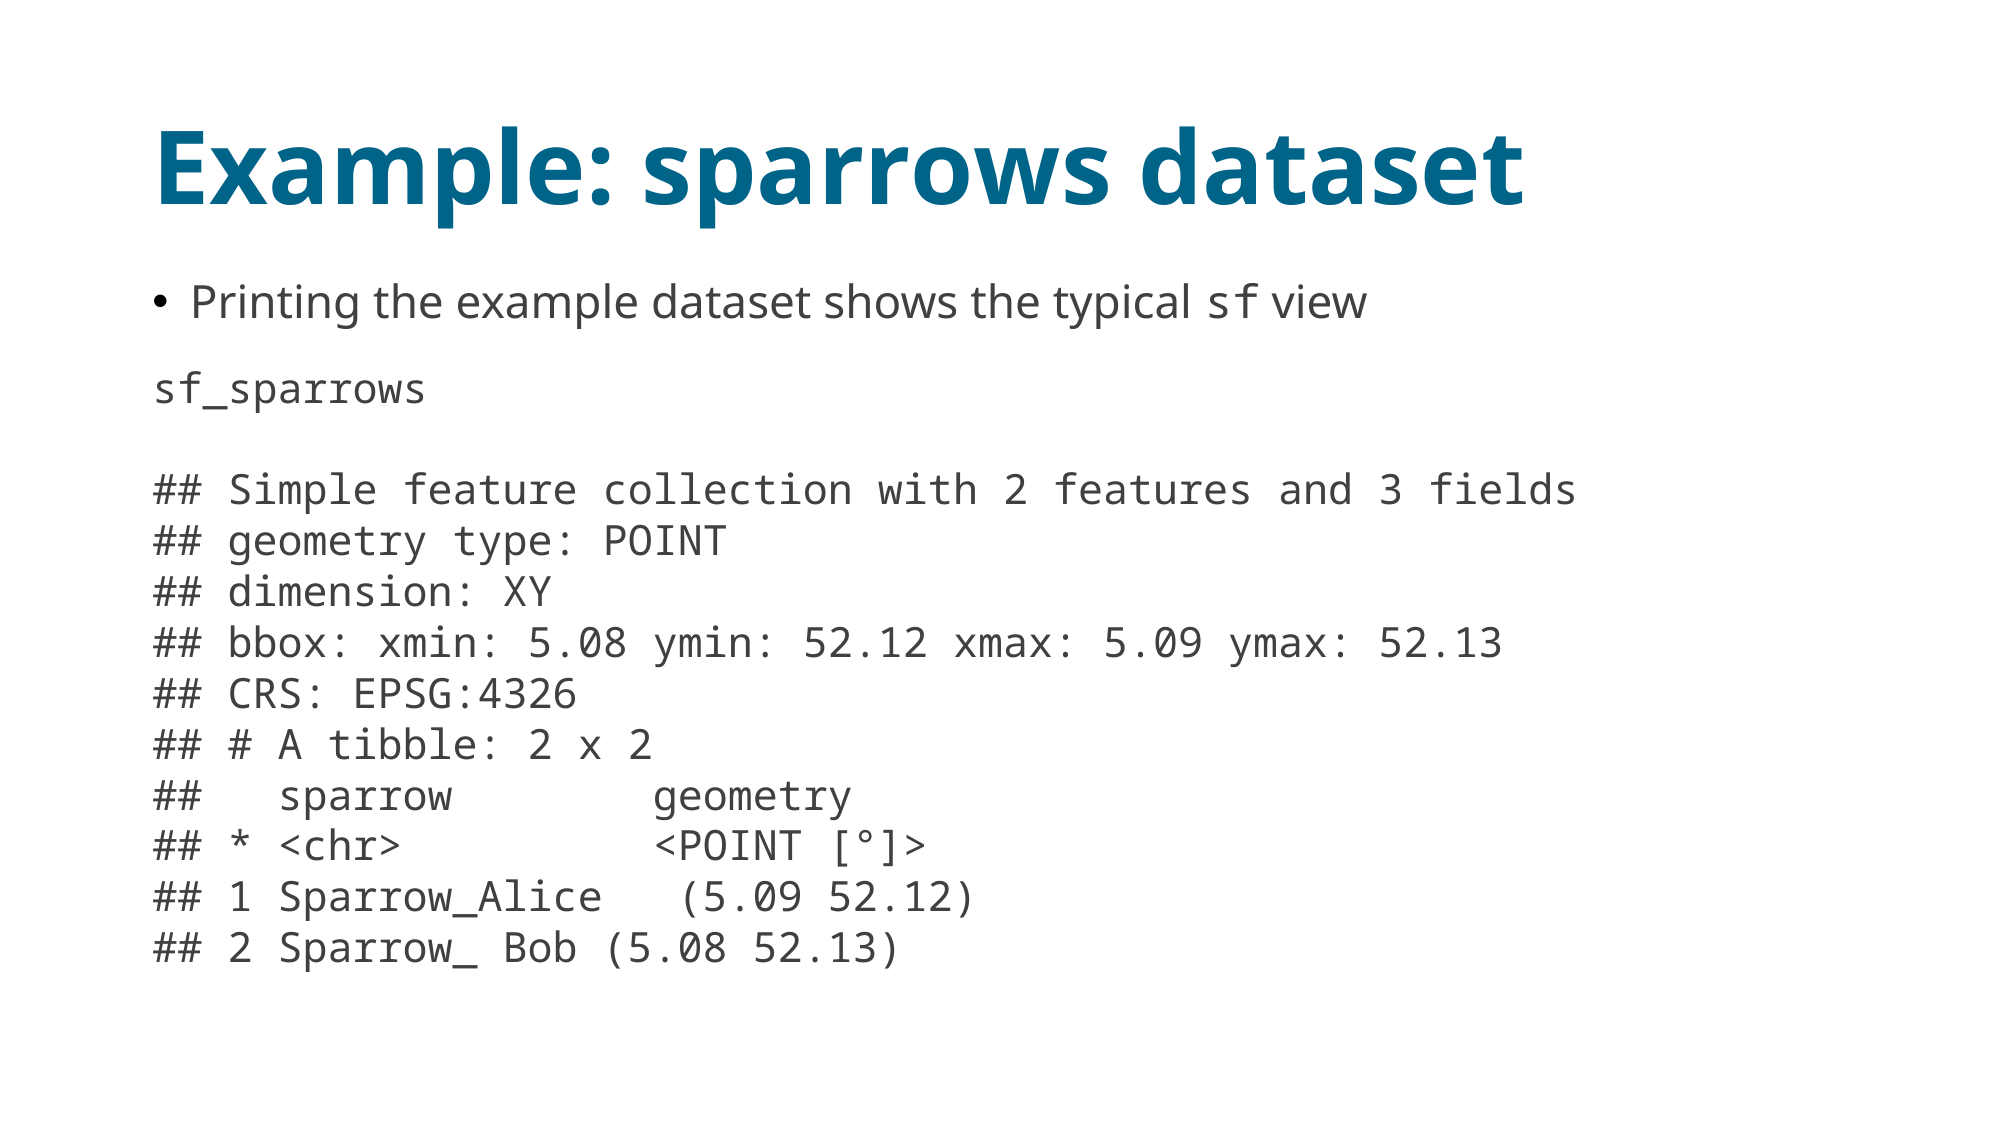

# Example: sparrows dataset
Printing the example dataset shows the typical sf view
sf_sparrows
## Simple feature collection with 2 features and 3 fields
## geometry type: POINT
## dimension: XY
## bbox: xmin: 5.08 ymin: 52.12 xmax: 5.09 ymax: 52.13
## CRS: EPSG:4326
## # A tibble: 2 x 2
## sparrow geometry
## * <chr> <POINT [°]>
## 1 Sparrow_Alice	(5.09 52.12)
## 2 Sparrow_ Bob	(5.08 52.13)